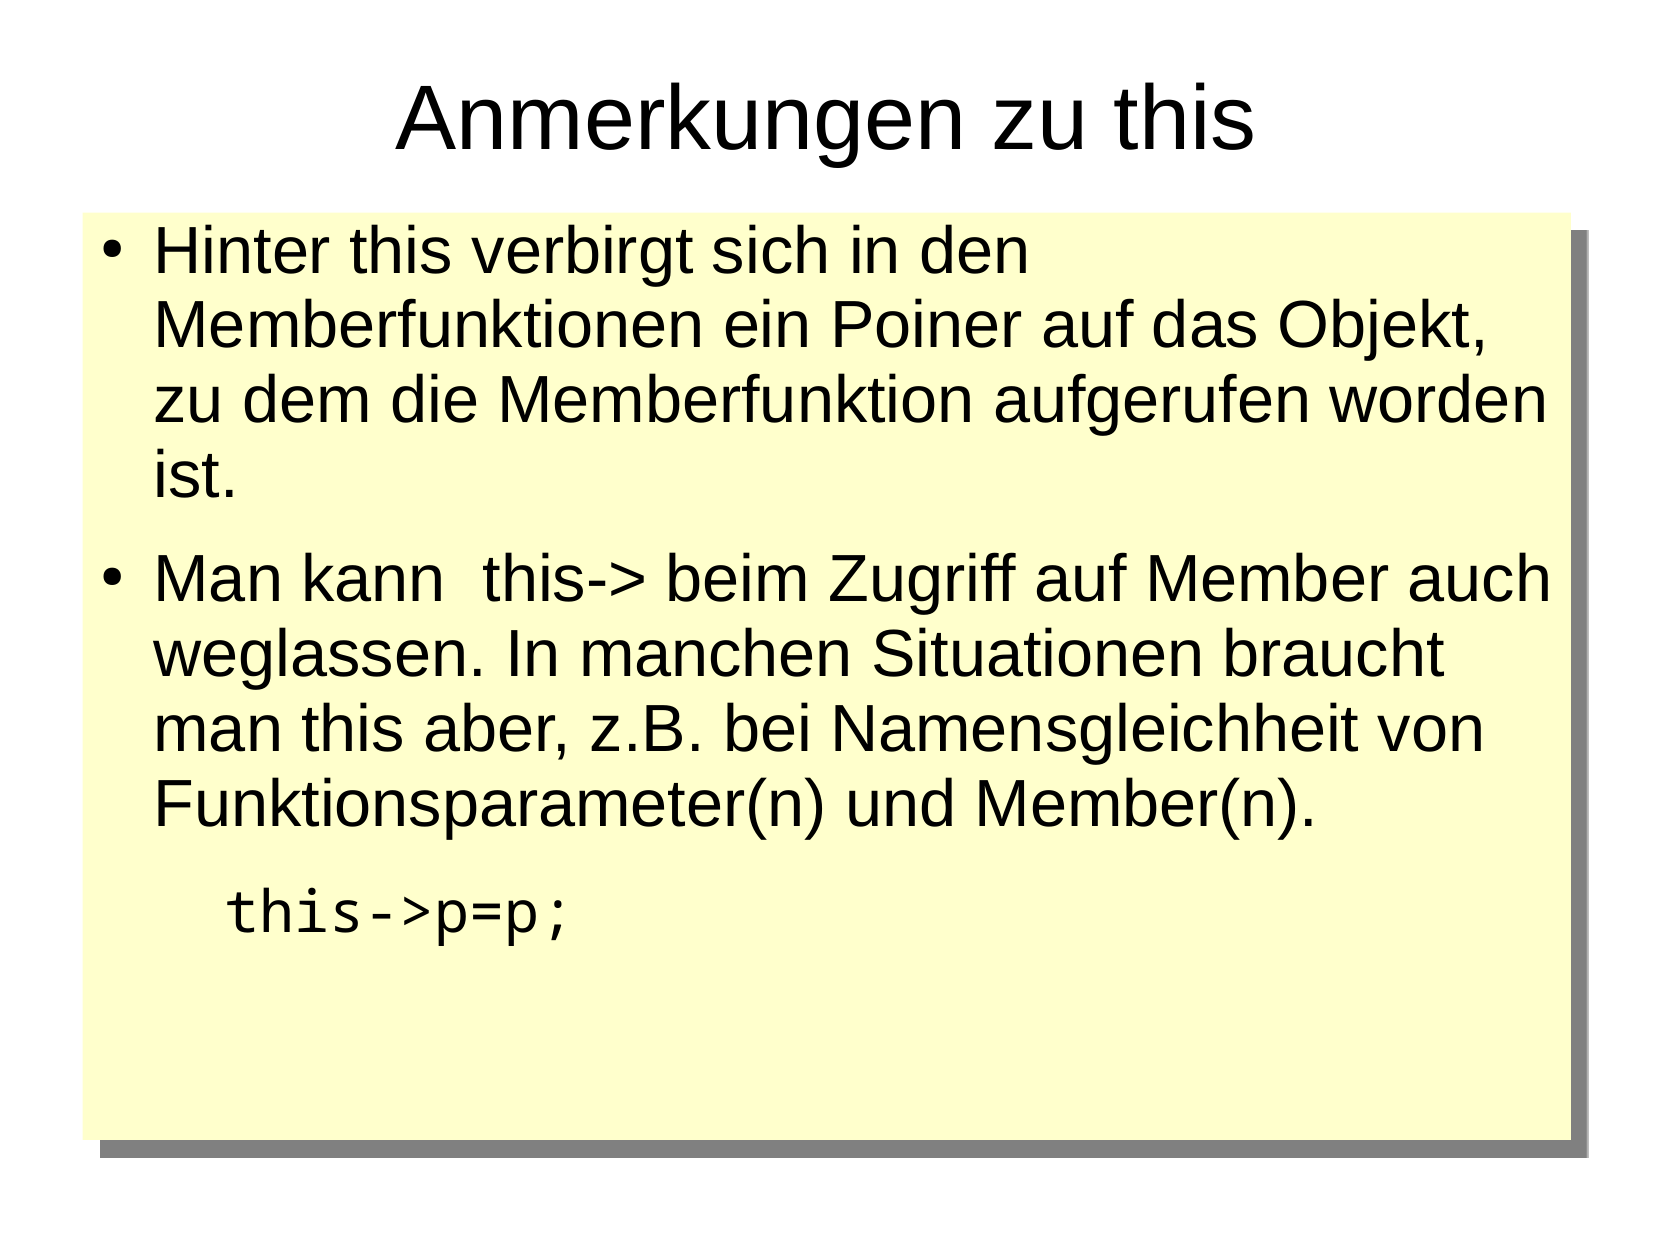

# Anmerkungen zu this
Hinter this verbirgt sich in den Memberfunktionen ein Poiner auf das Objekt, zu dem die Memberfunktion aufgerufen worden ist.
Man kann this-> beim Zugriff auf Member auch weglassen. In manchen Situationen braucht man this aber, z.B. bei Namensgleichheit von Funktionsparameter(n) und Member(n).
this->p=p;
18